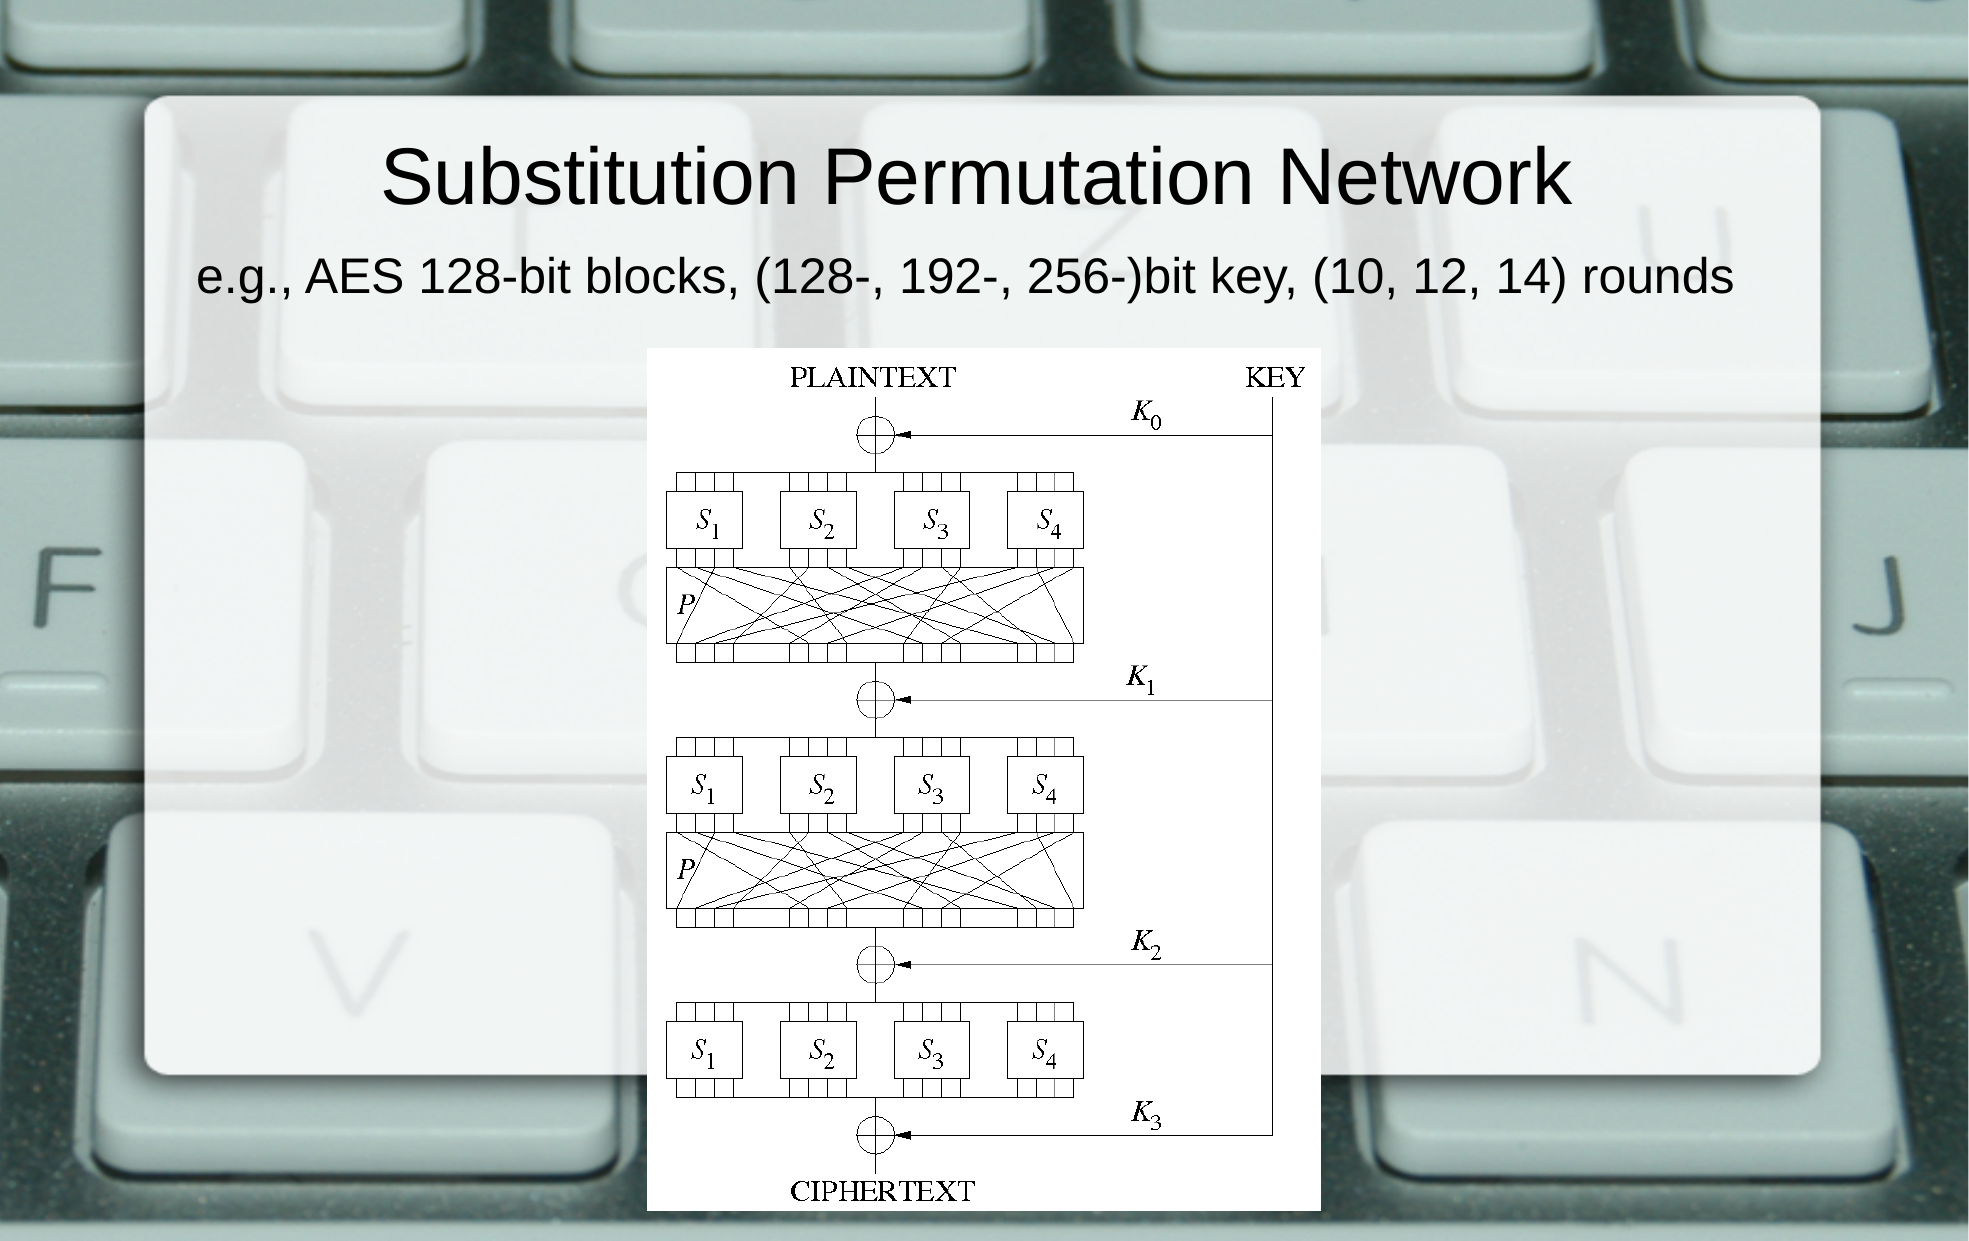

# Substitution Permutation Network e.g., AES 128-bit blocks, (128-, 192-, 256-)bit key, (10, 12, 14) rounds